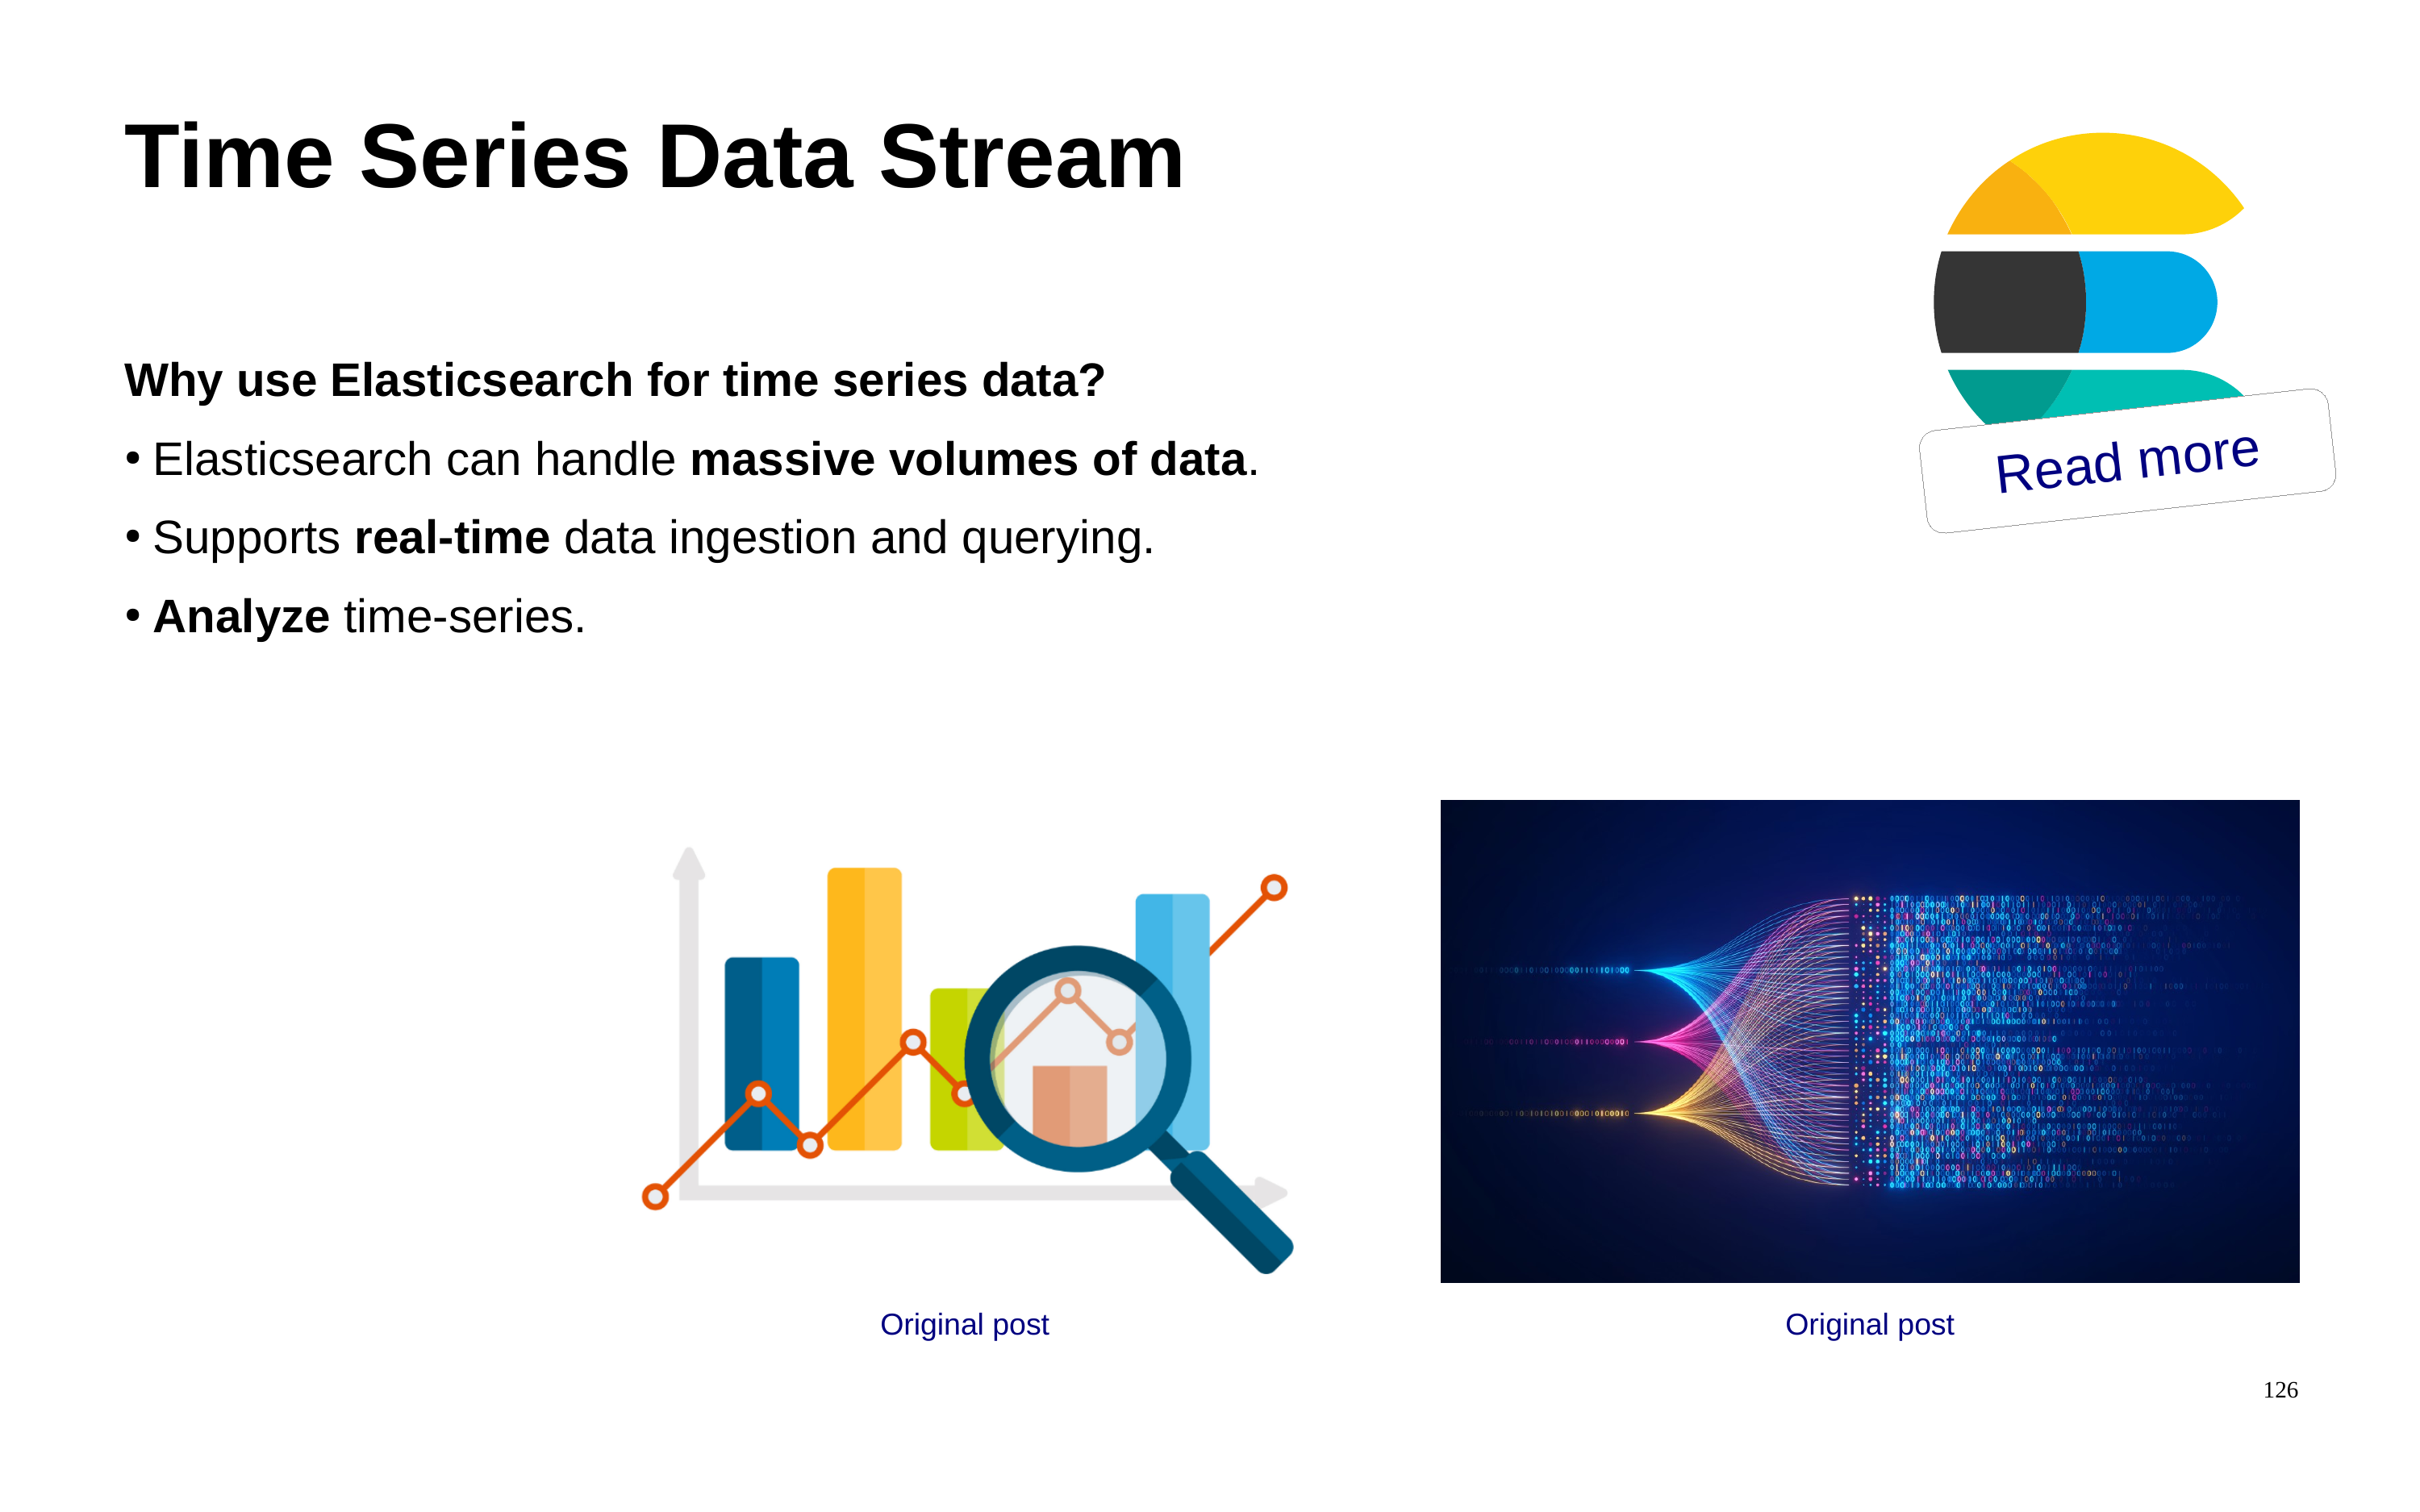

Time Series Data Stream
Why use Elasticsearch for time series data?
Elasticsearch can handle massive volumes of data.
Supports real-time data ingestion and querying.
Analyze time-series.
Read more
Original post
Original post
126